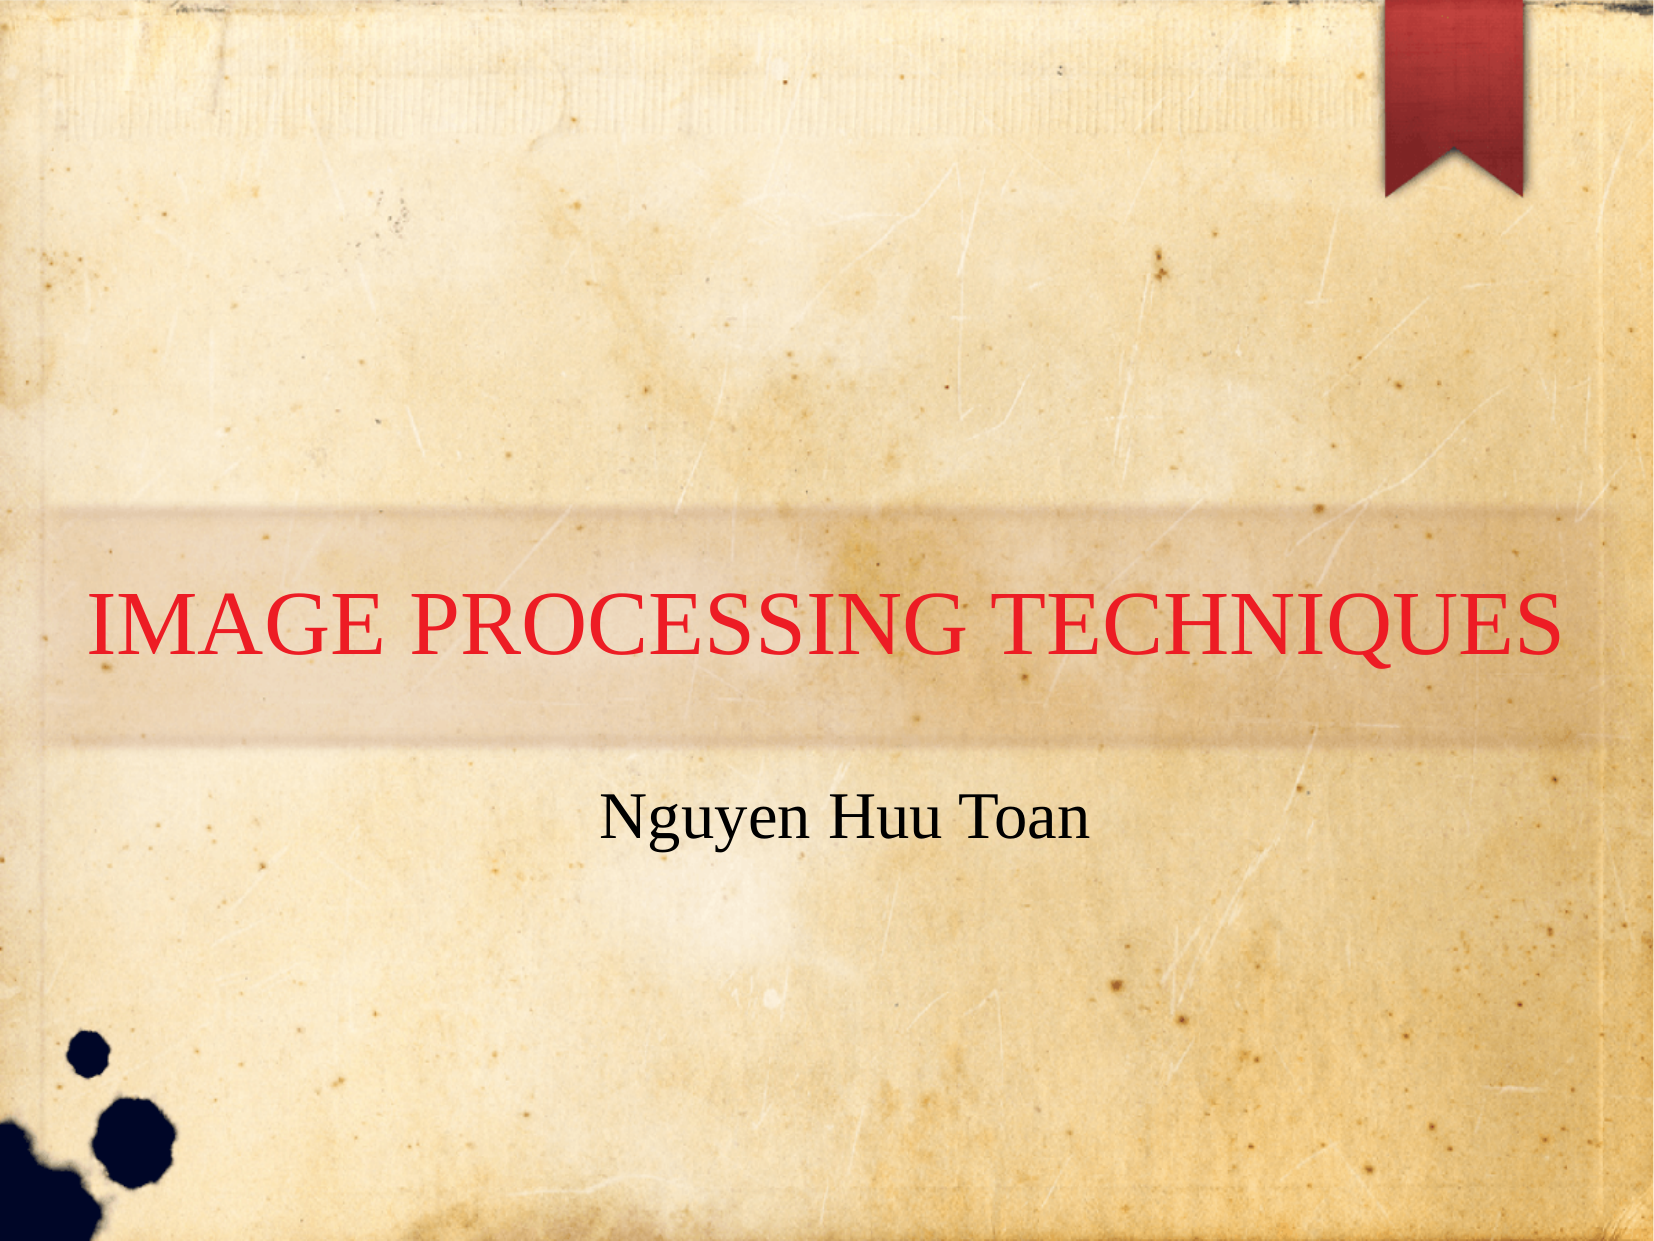

# IMAGE PROCESSING TECHNIQUES
Nguyen Huu Toan